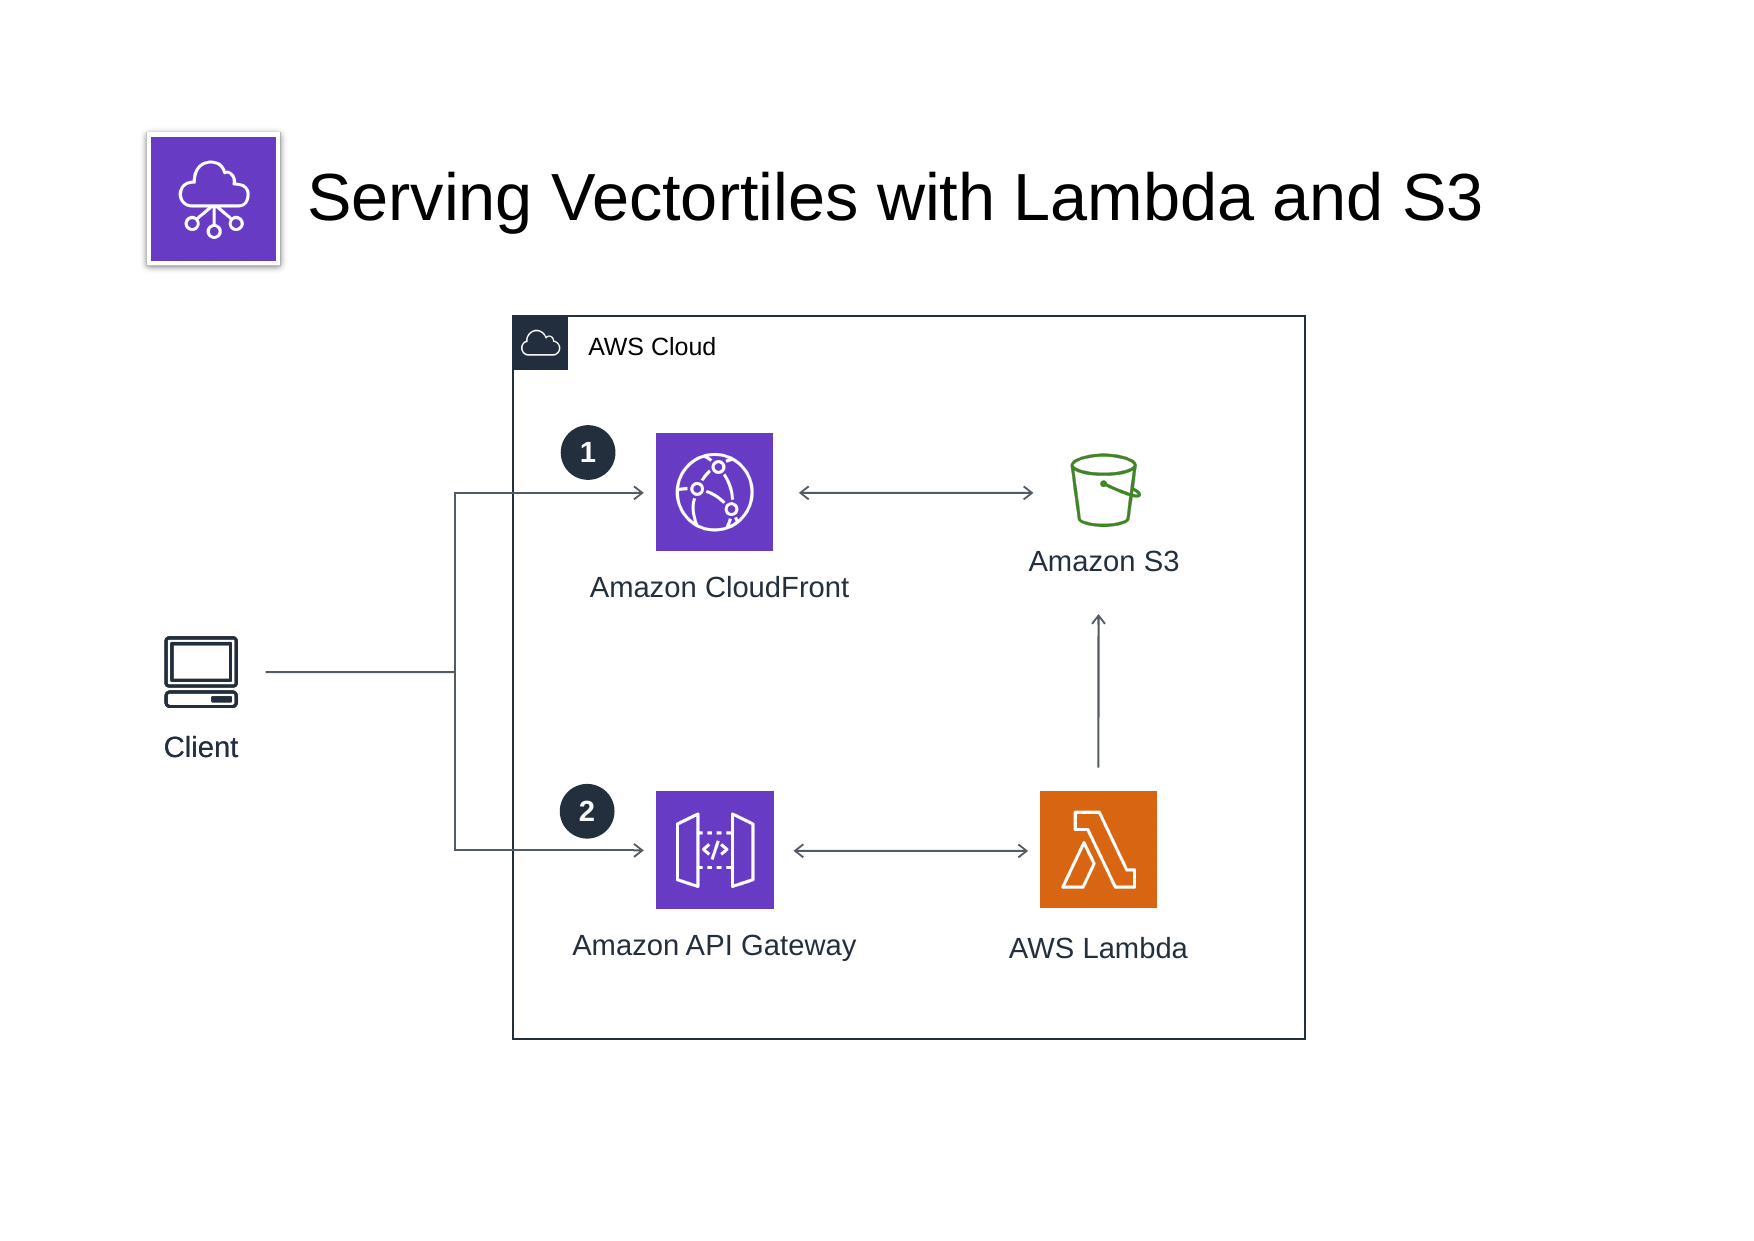

# Serving Vectortiles with Lambda and S3
AWS Cloud
1
Amazon S3
Amazon CloudFront
Client
Client
2
Amazon API Gateway
AWS Lambda